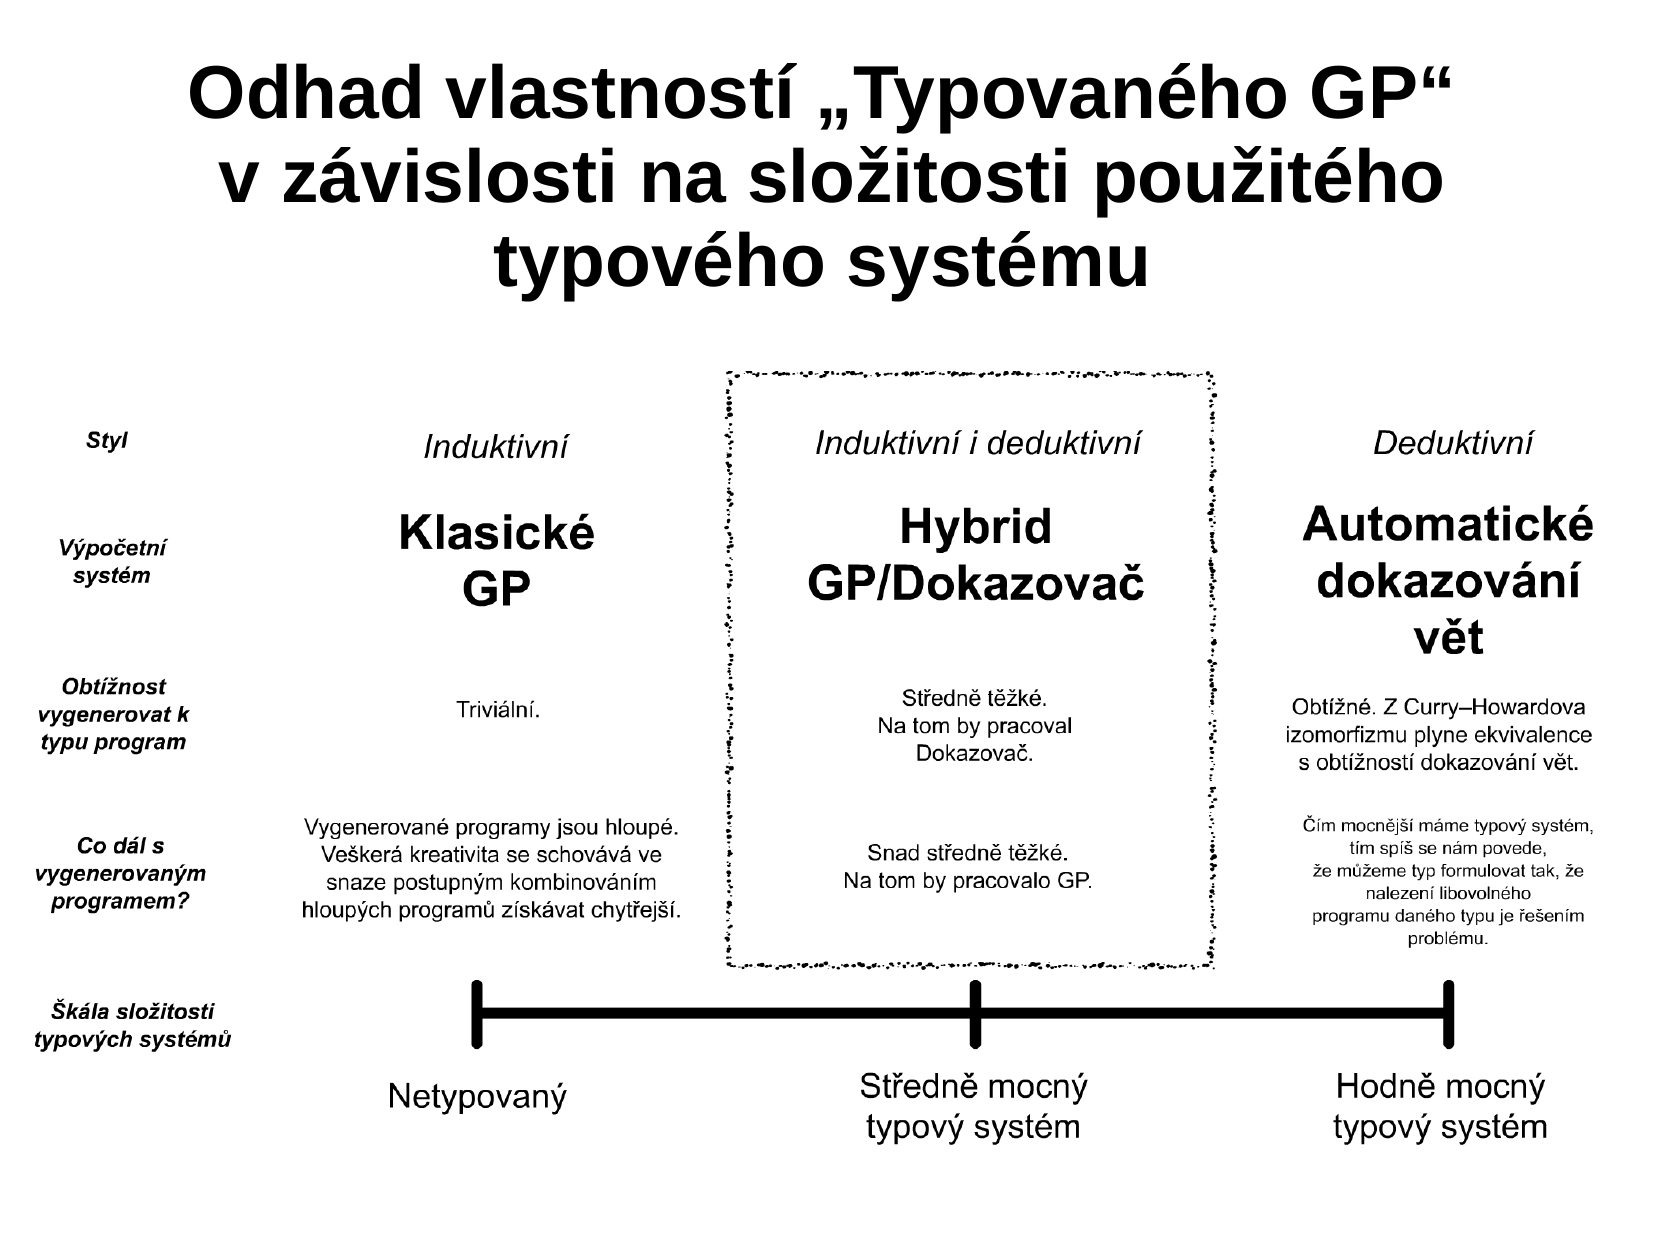

# Odhad vlastností „Typovaného GP“ v závislosti na složitosti použitého typového systému